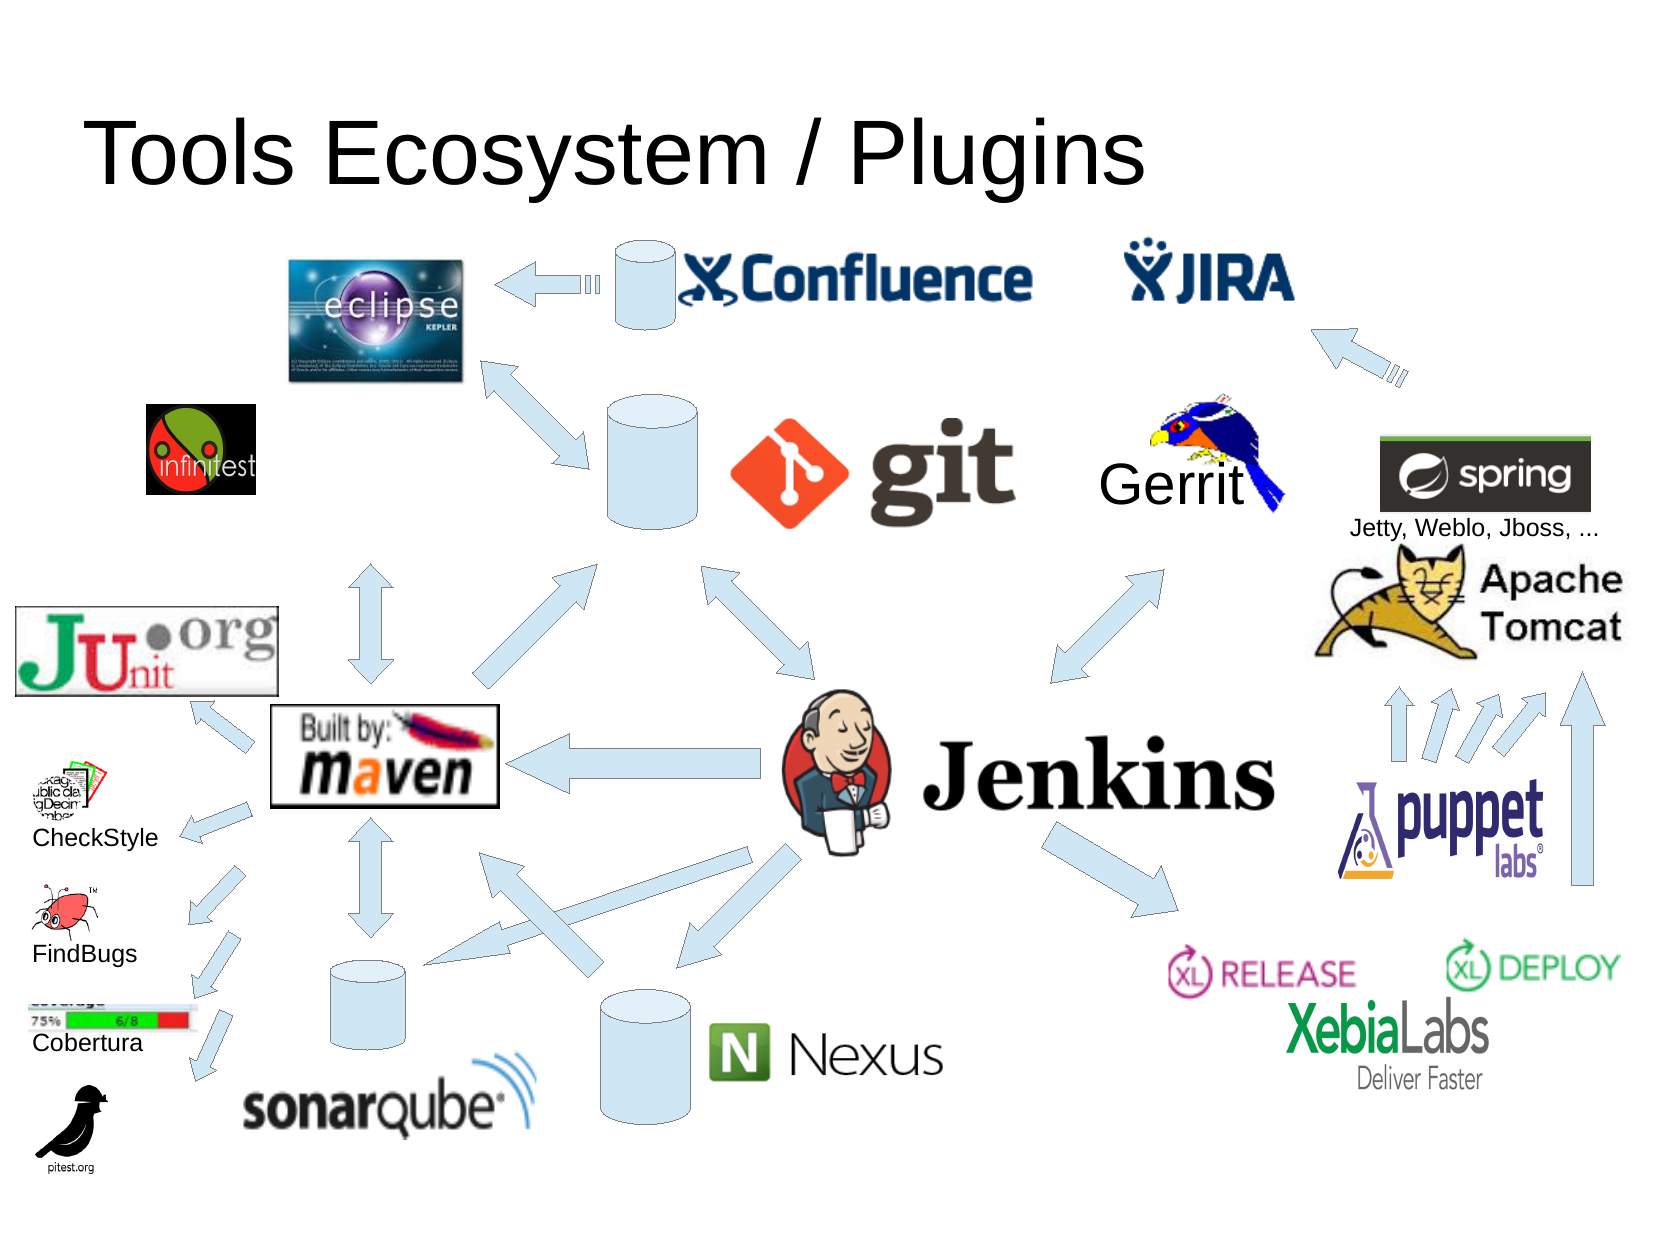

# Tools Ecosystem / Plugins
Gerrit
Jetty, Weblo, Jboss, ...
CheckStyle
FindBugs
Cobertura